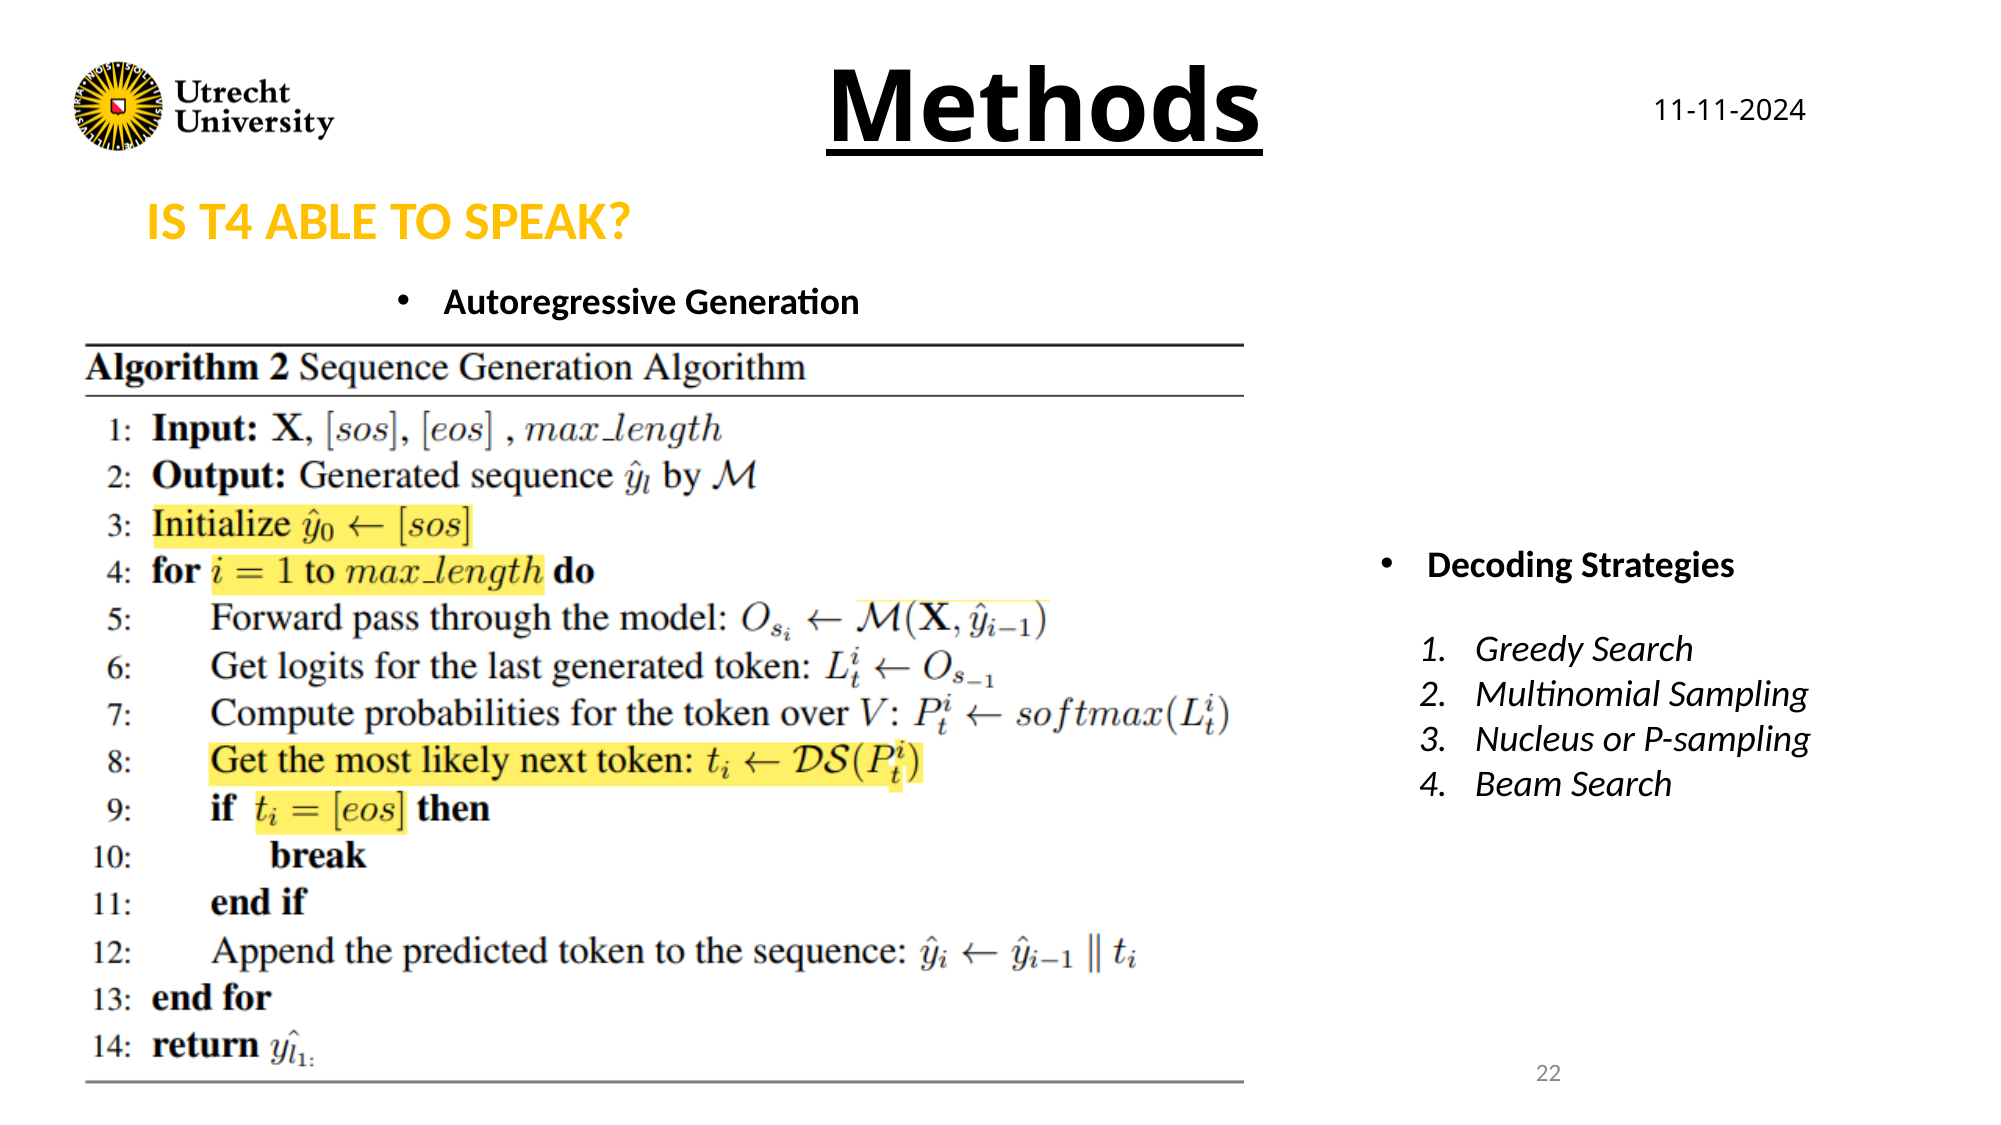

Methods
11-11-2024
IS T4 ABLE TO SPEAK?
Autoregressive Generation
Decoding Strategies
Greedy Search
Multinomial Sampling
Nucleus or P-sampling
Beam Search
1